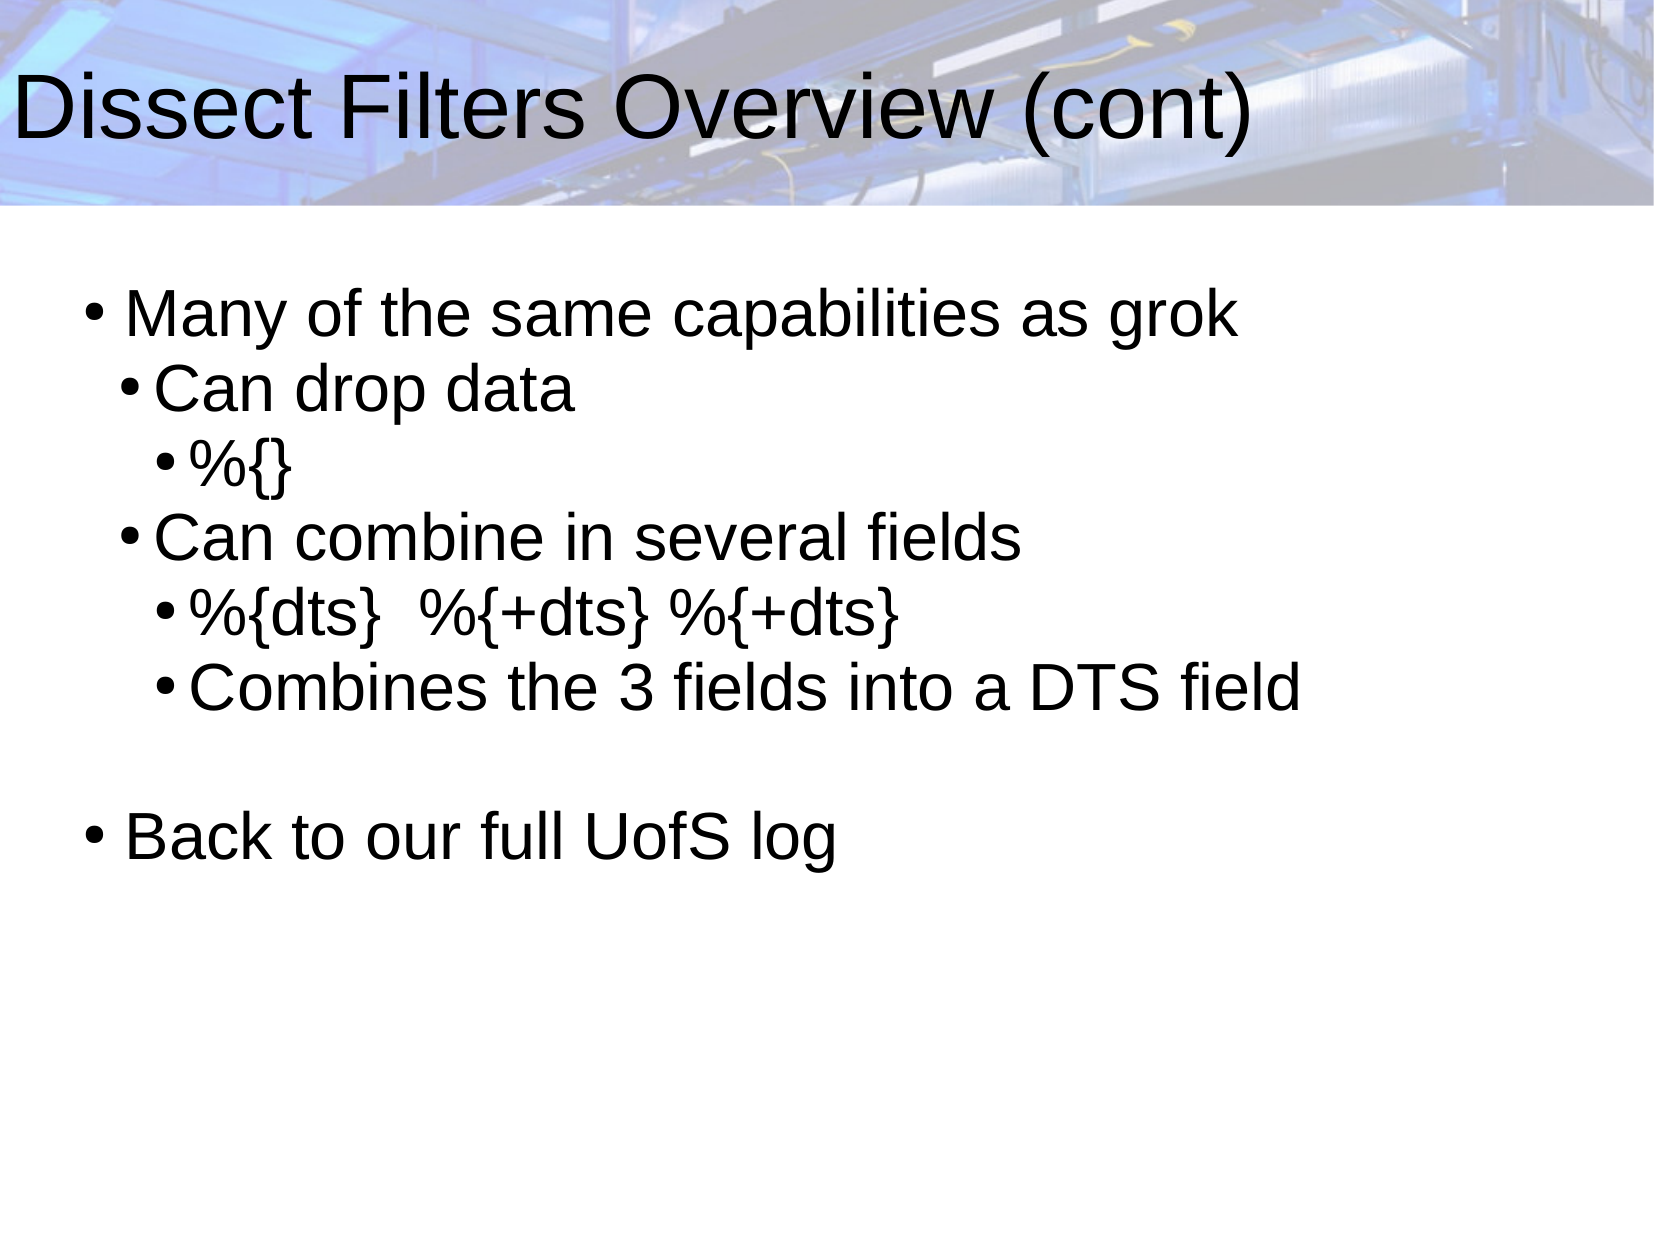

# Dissect Filters Overview (cont)
 Many of the same capabilities as grok
Can drop data
%{}
Can combine in several fields
%{dts} %{+dts} %{+dts}
Combines the 3 fields into a DTS field
 Back to our full UofS log